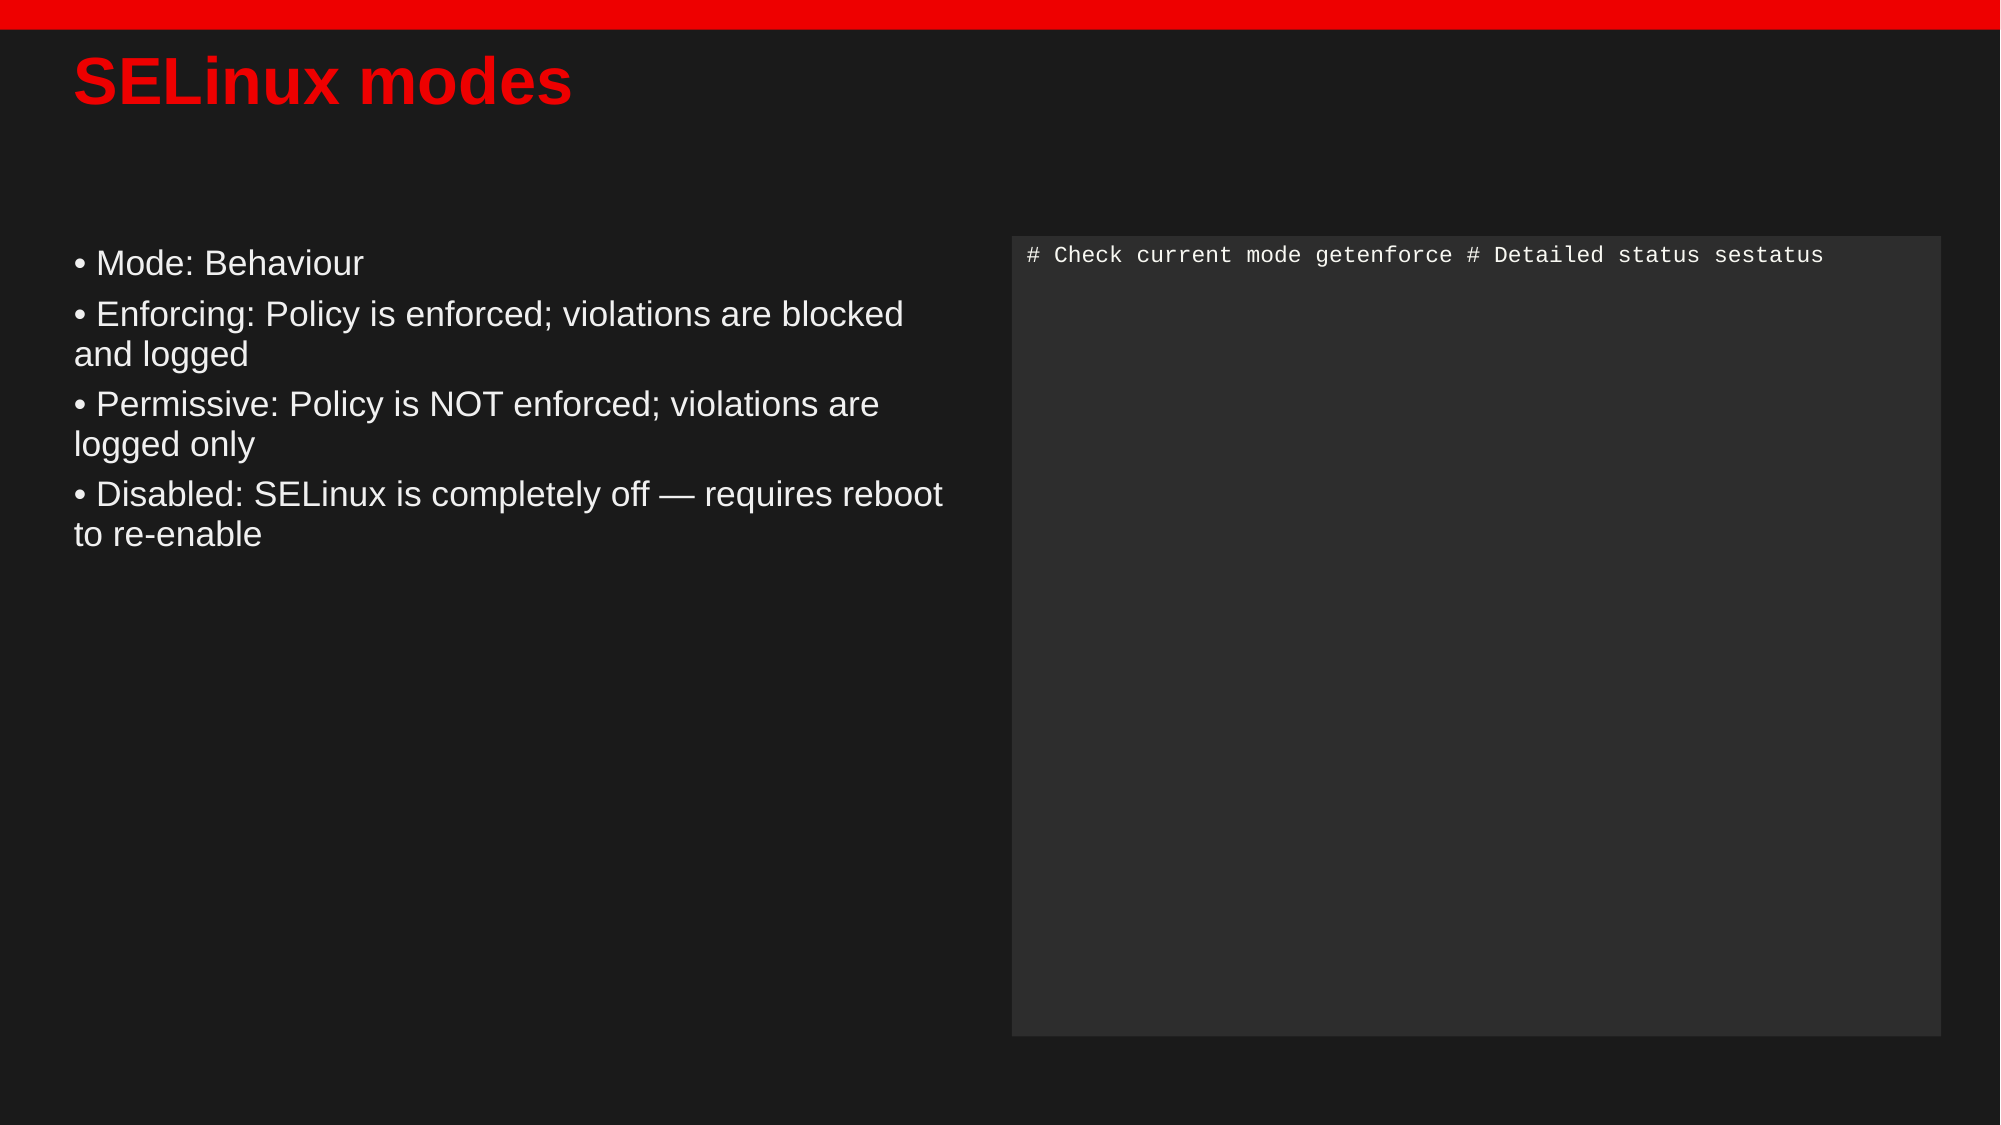

SELinux modes
• Mode: Behaviour
• Enforcing: Policy is enforced; violations are blocked and logged
• Permissive: Policy is NOT enforced; violations are logged only
• Disabled: SELinux is completely off — requires reboot to re-enable
# Check current mode getenforce # Detailed status sestatus